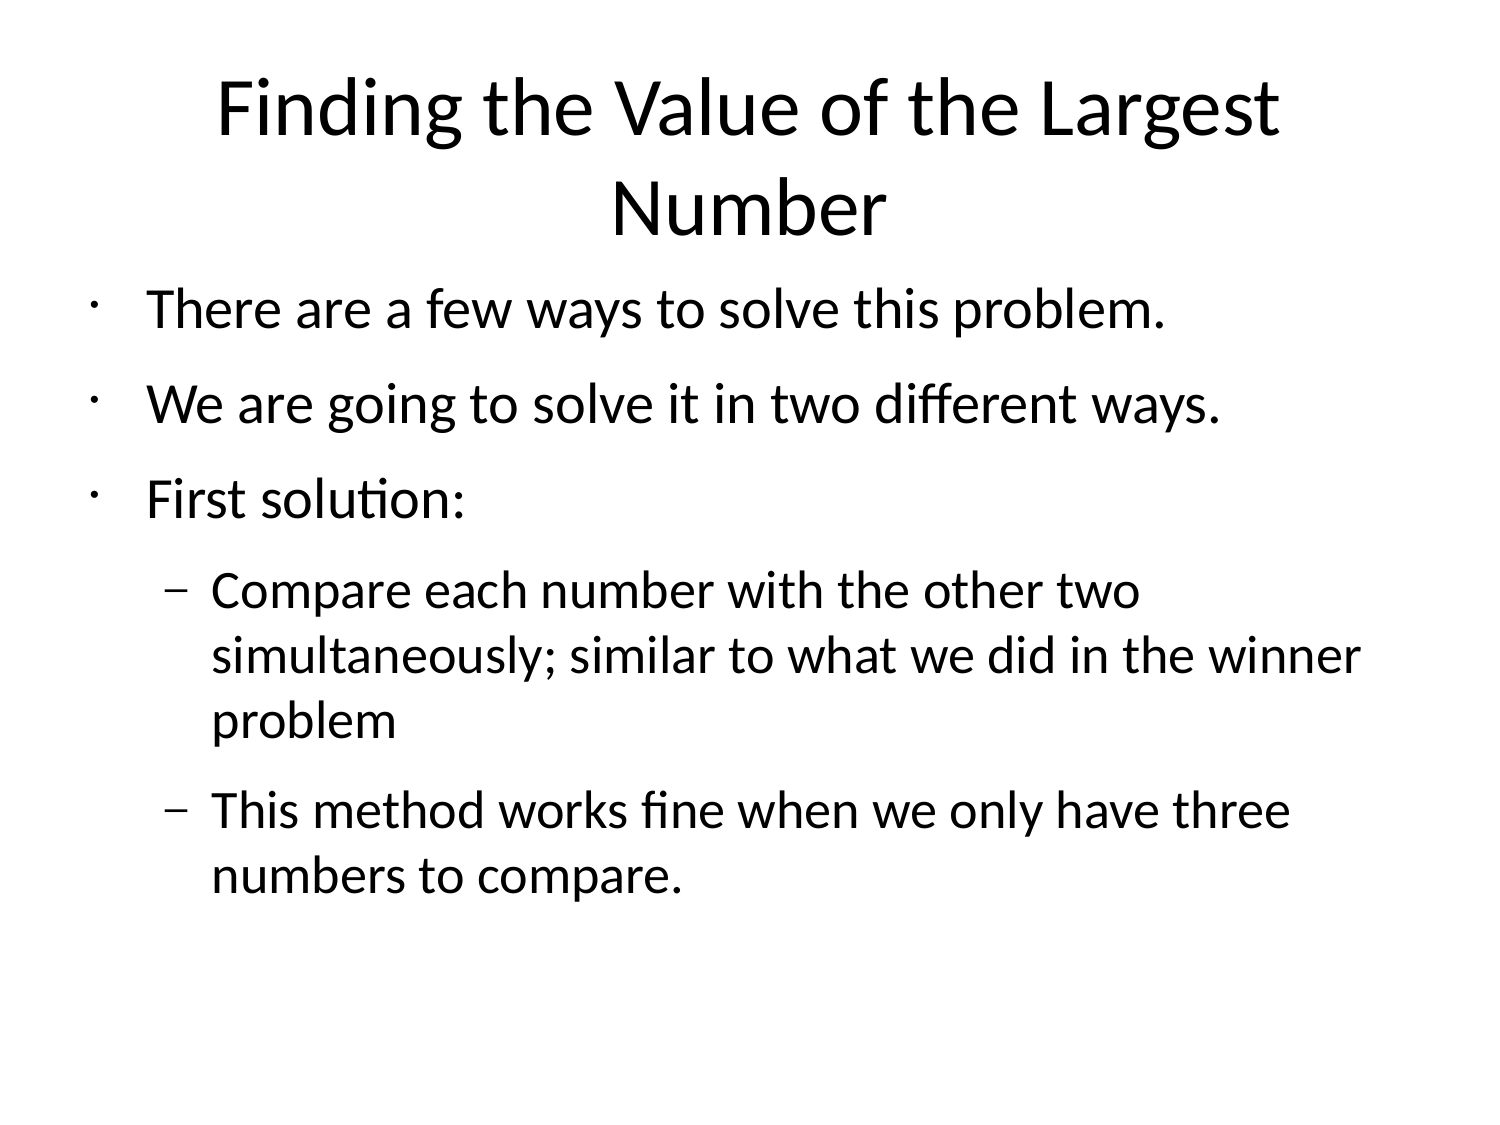

# Finding the Value of the Largest Number
There are a few ways to solve this problem.
We are going to solve it in two different ways.
First solution:
Compare each number with the other two simultaneously; similar to what we did in the winner problem
This method works fine when we only have three numbers to compare.